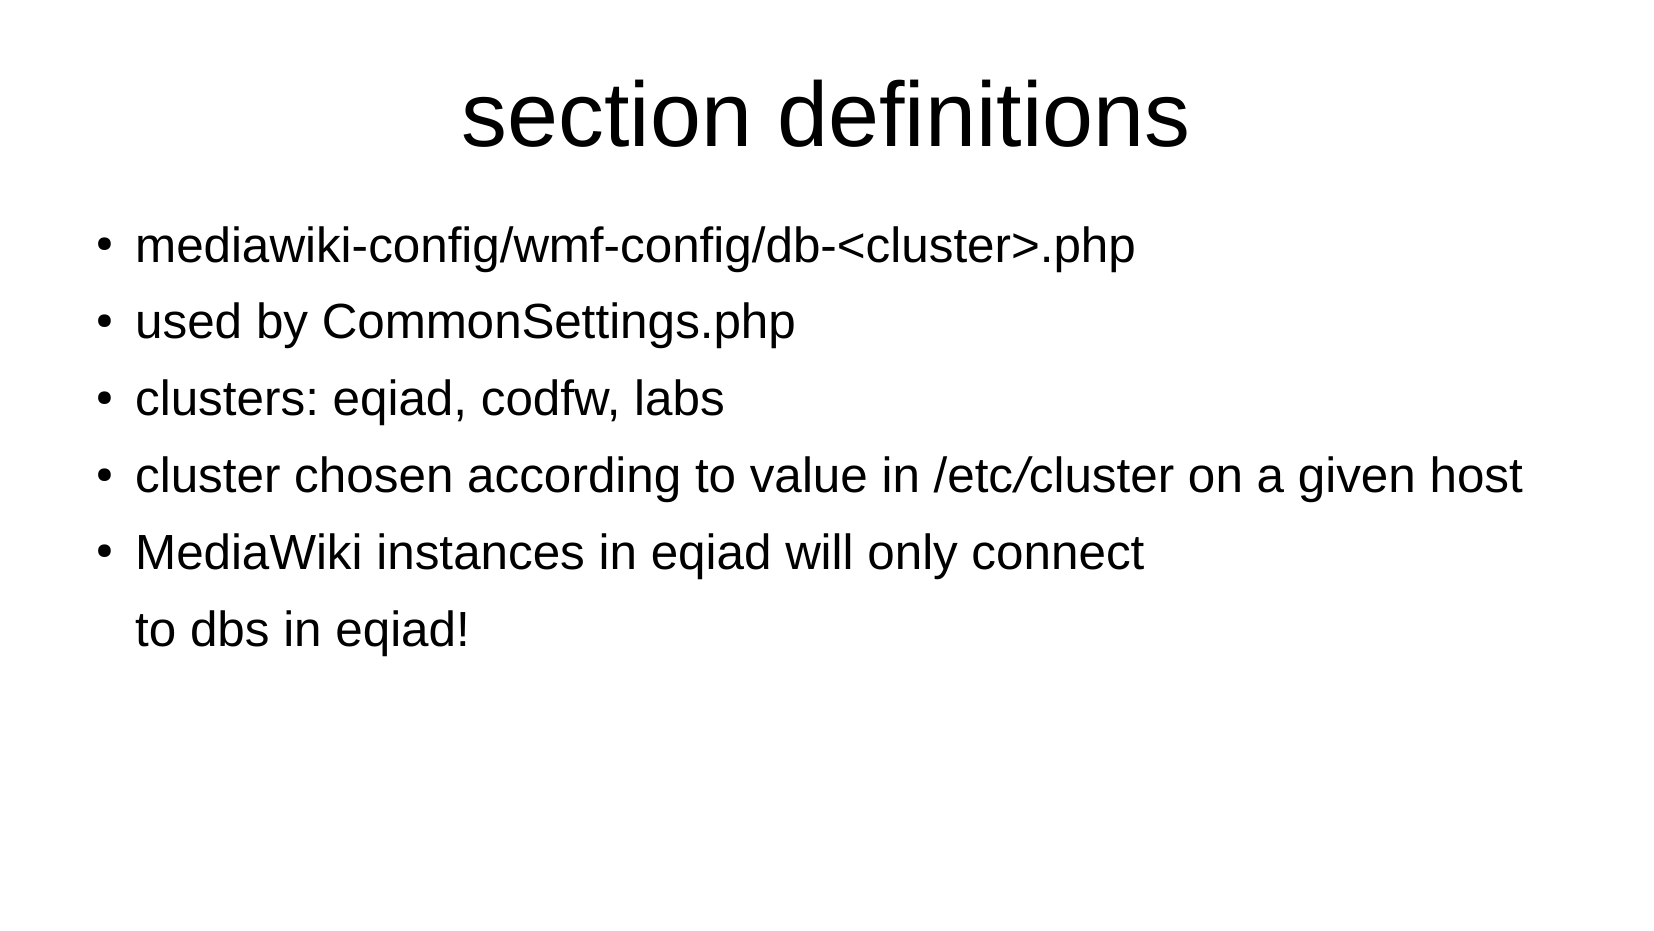

# section definitions
mediawiki-config/wmf-config/db-<cluster>.php
used by CommonSettings.php
clusters: eqiad, codfw, labs
cluster chosen according to value in /etc/cluster on a given host
MediaWiki instances in eqiad will only connect
to dbs in eqiad!